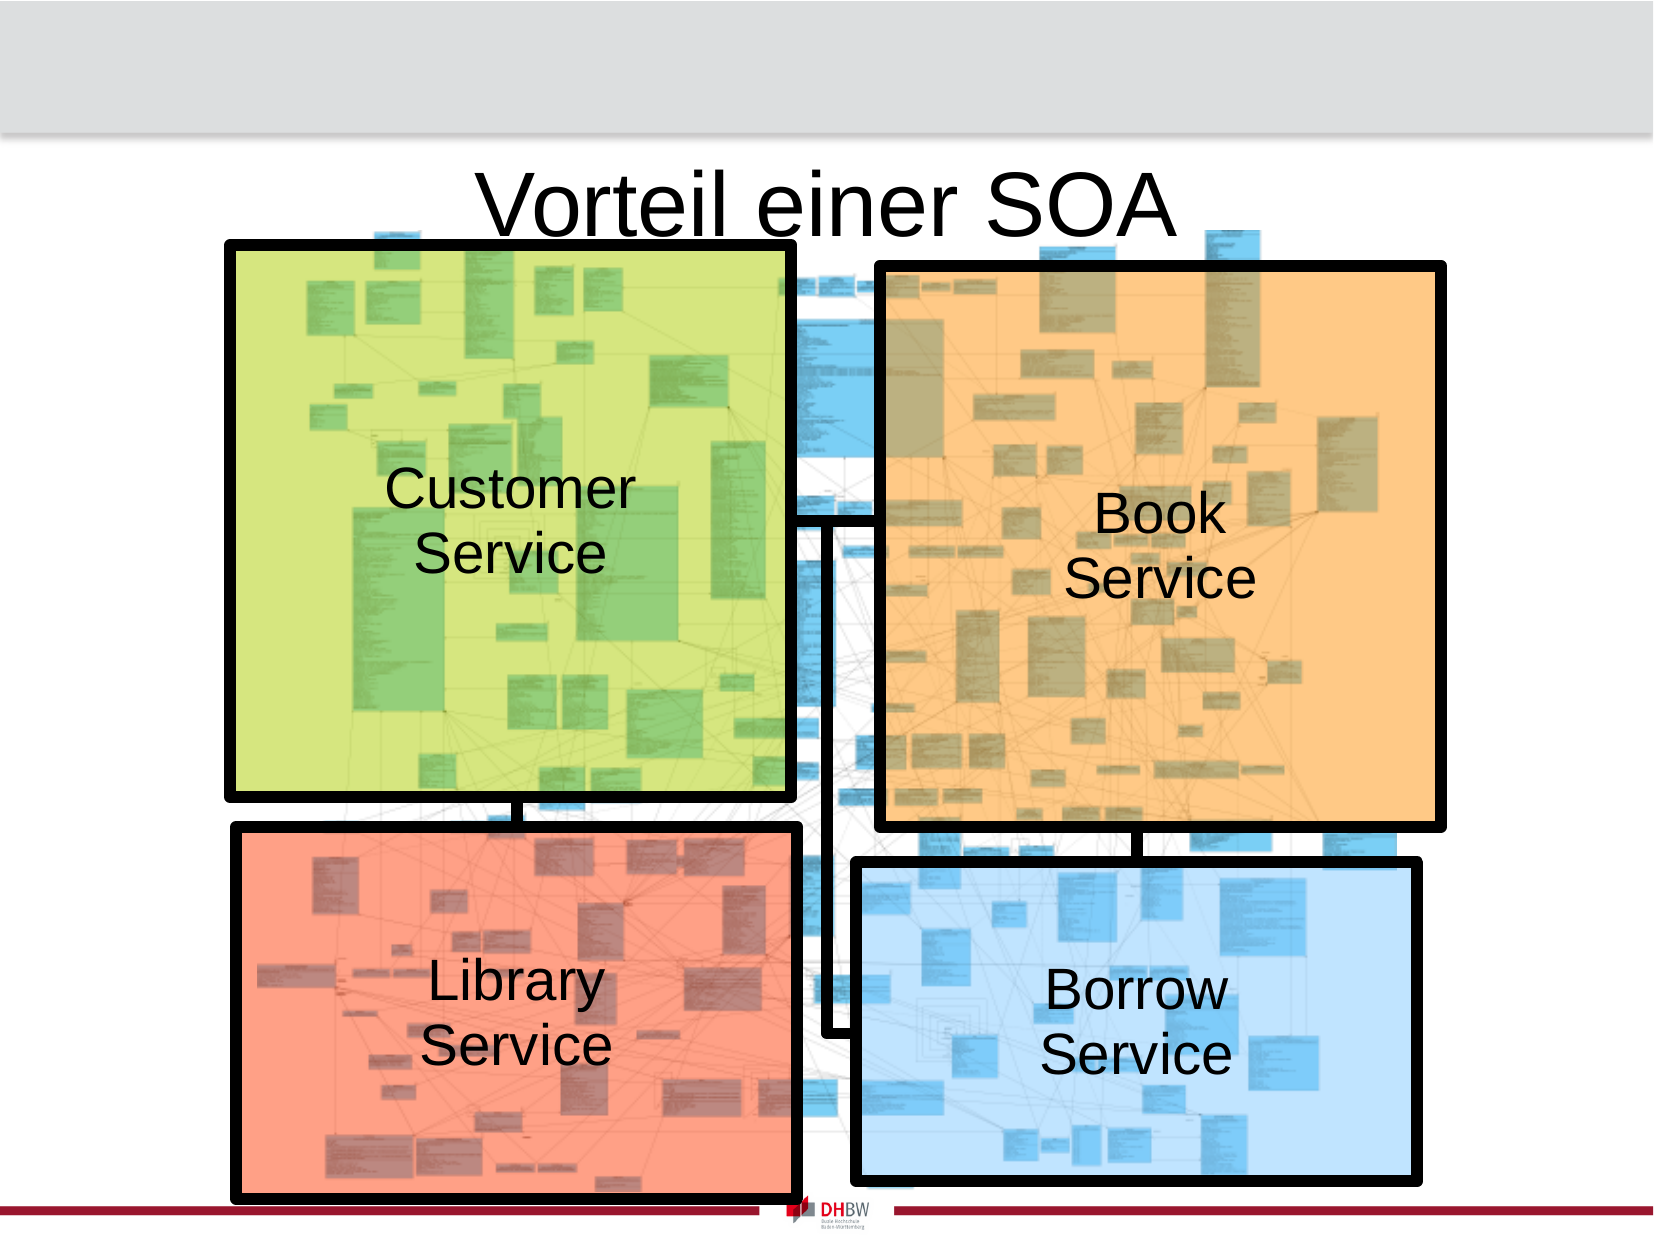

# Vorteil einer SOA
Customer
Service
Book
Service
Library
Service
Borrow
Service